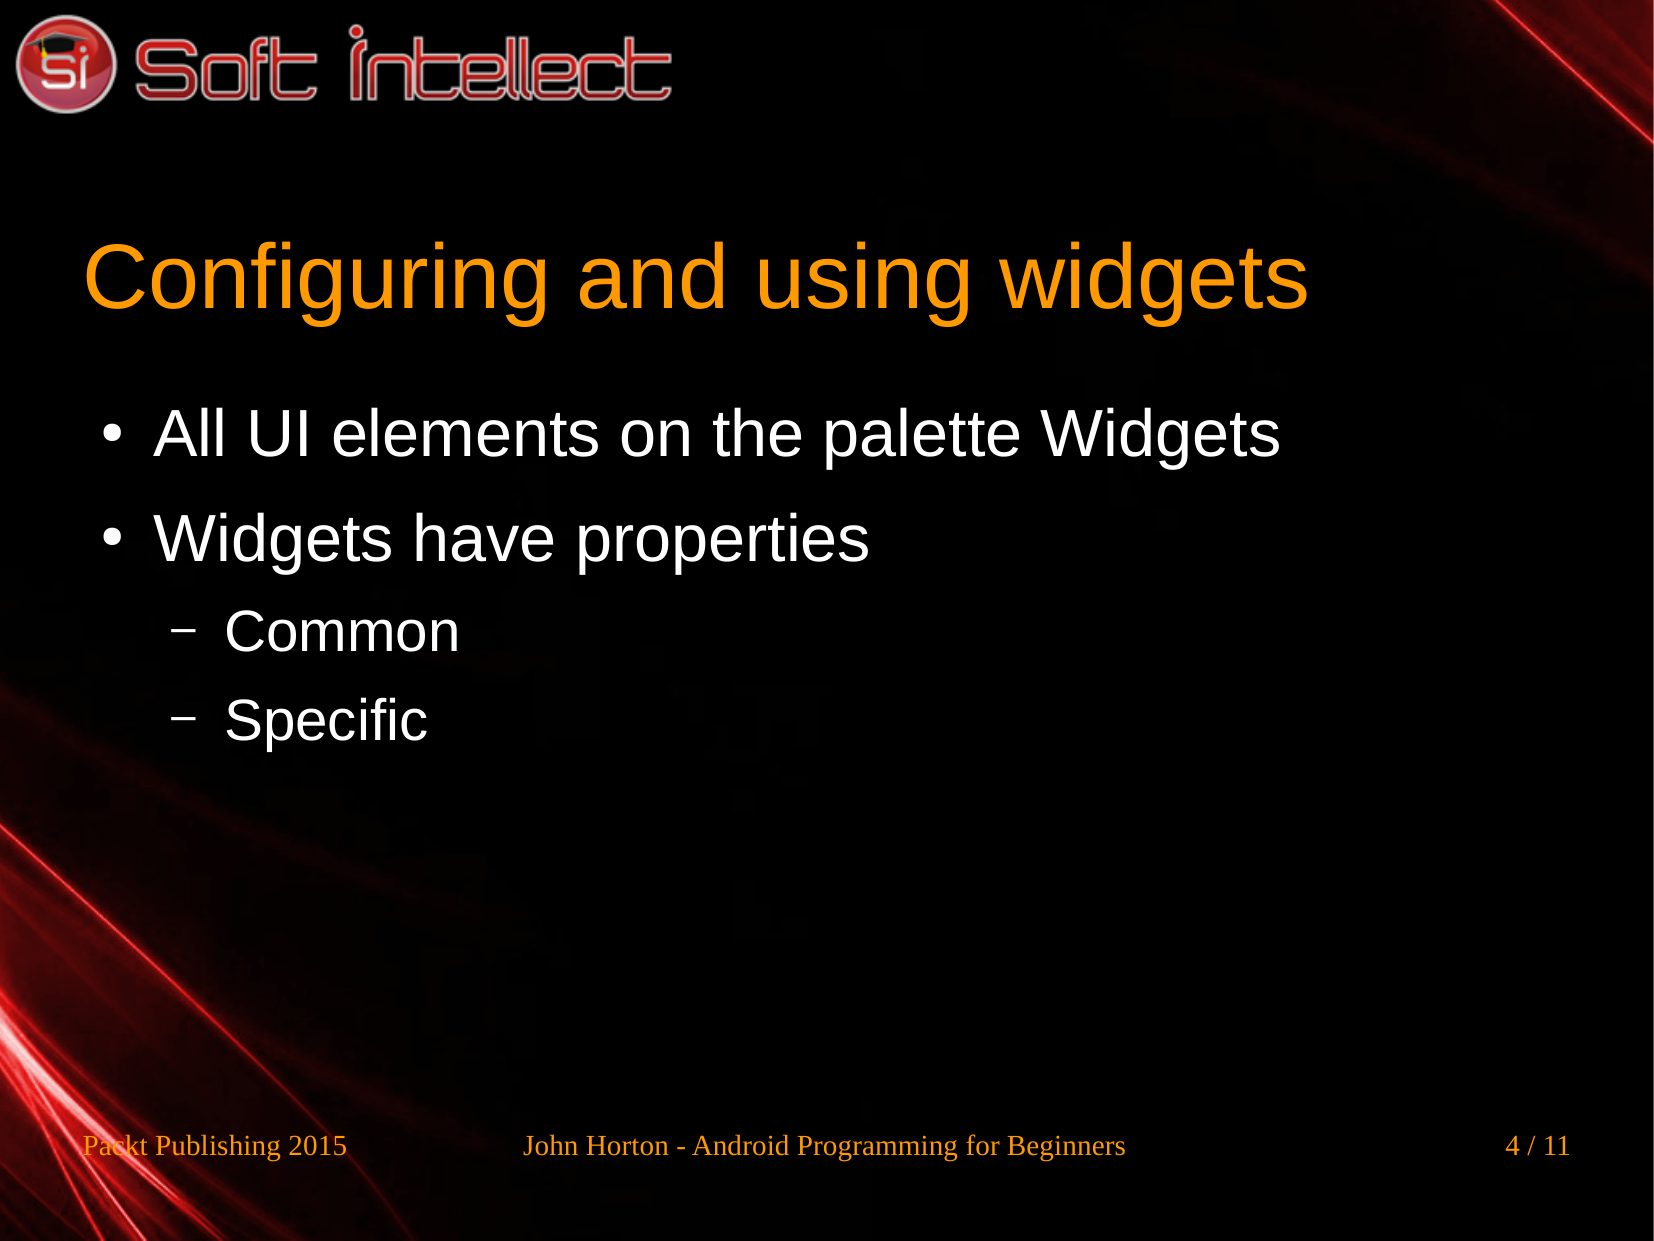

# Configuring and using widgets
Аll UI elements on the palette Widgets
Widgets have properties
Common
Specific
Packt Publishing 2015
John Horton - Android Programming for Beginners
4